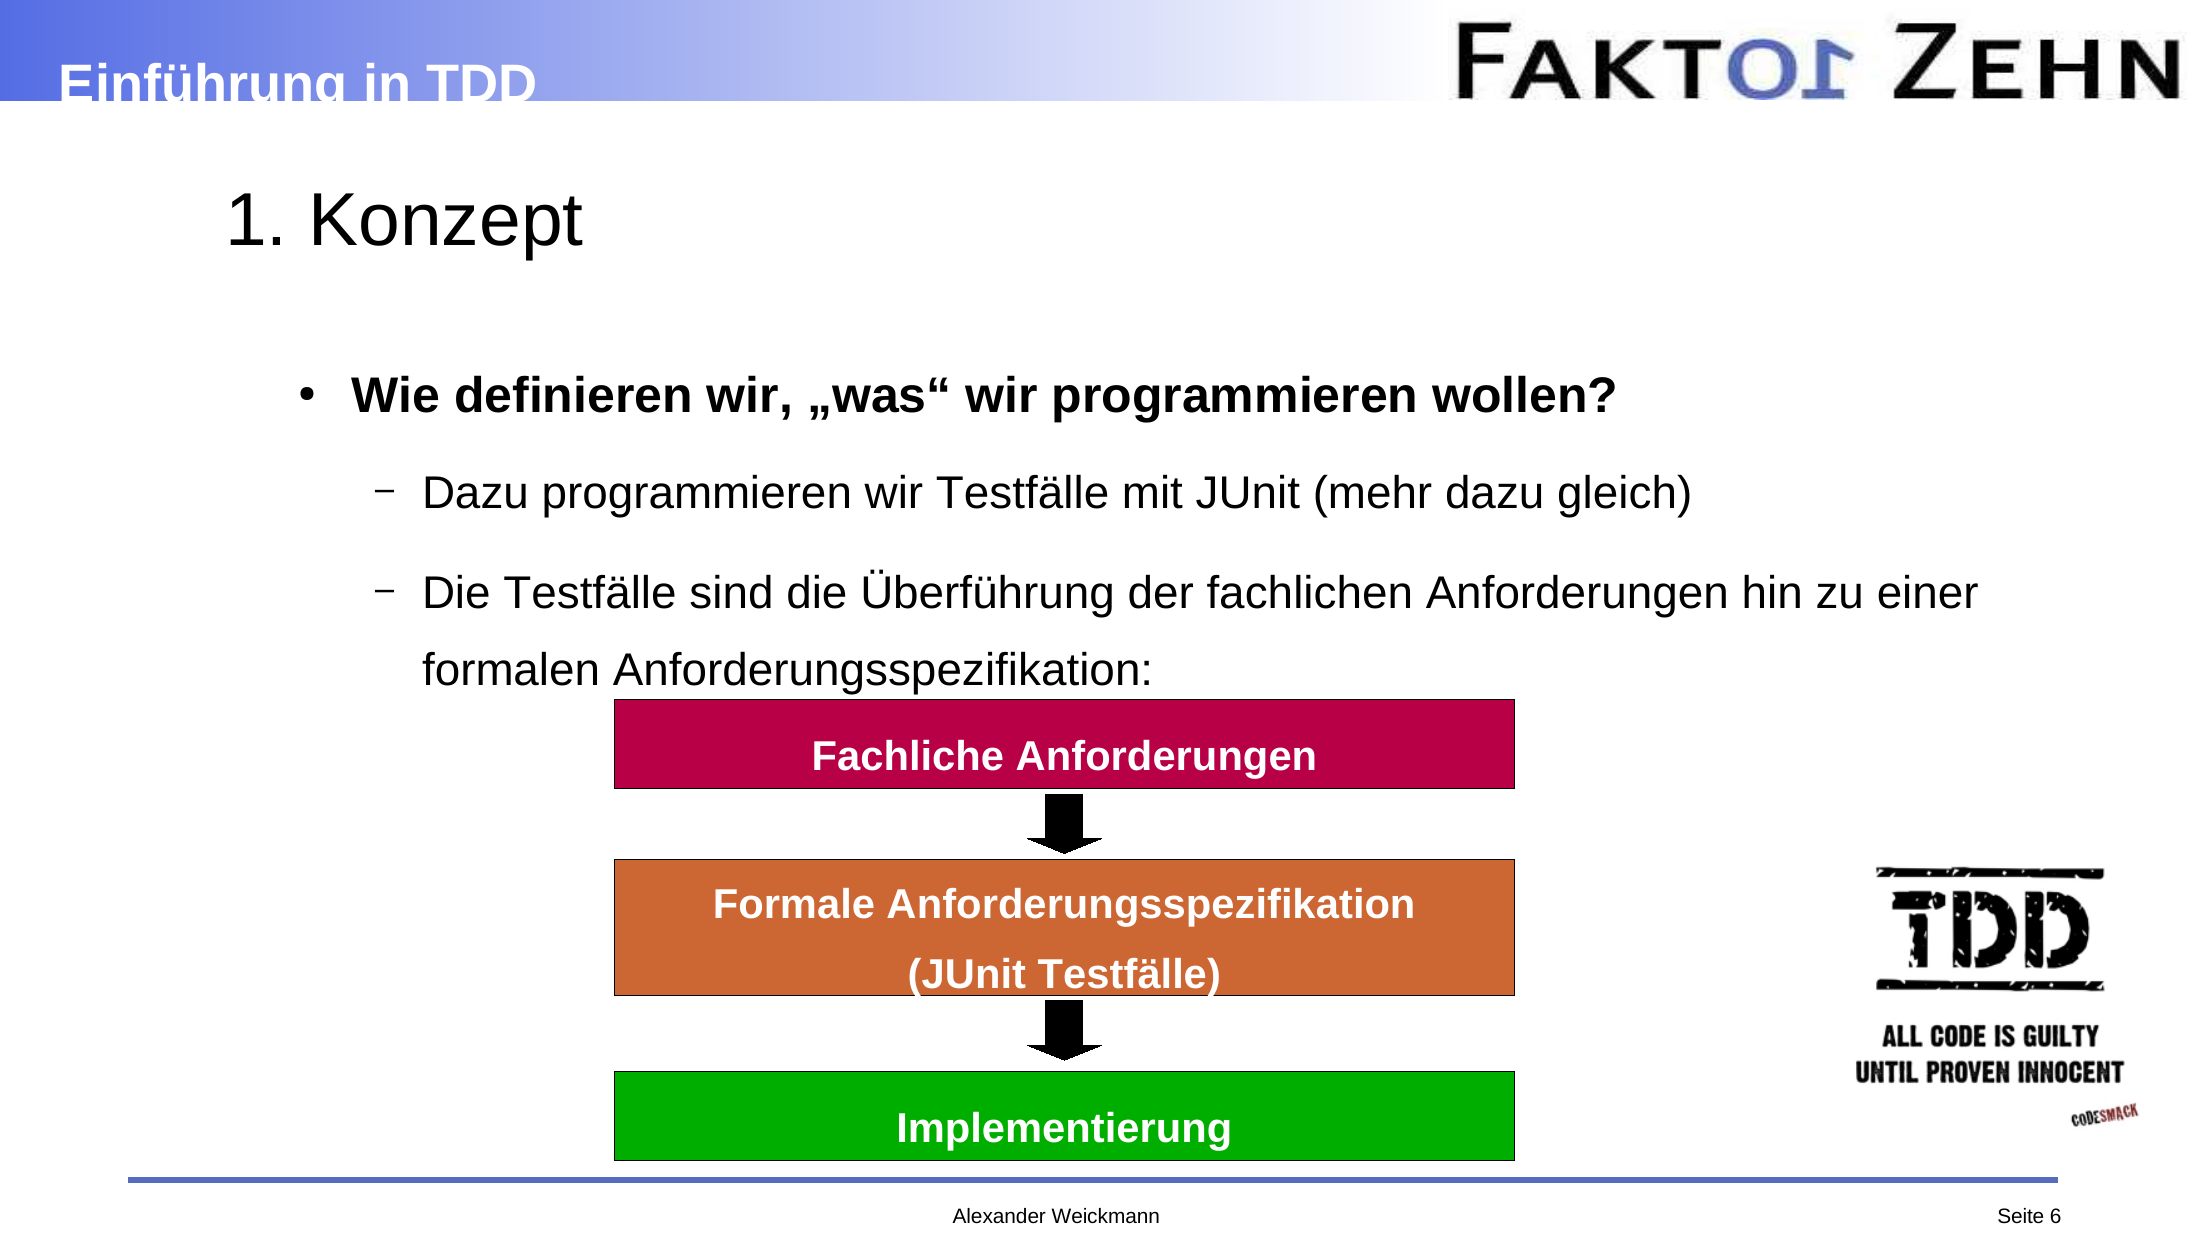

# 1. Konzept
Wie definieren wir, „was“ wir programmieren wollen?
Dazu programmieren wir Testfälle mit JUnit (mehr dazu gleich)
Die Testfälle sind die Überführung der fachlichen Anforderungen hin zu einer formalen Anforderungsspezifikation:
Fachliche Anforderungen
Formale Anforderungsspezifikation
(JUnit Testfälle)
Implementierung